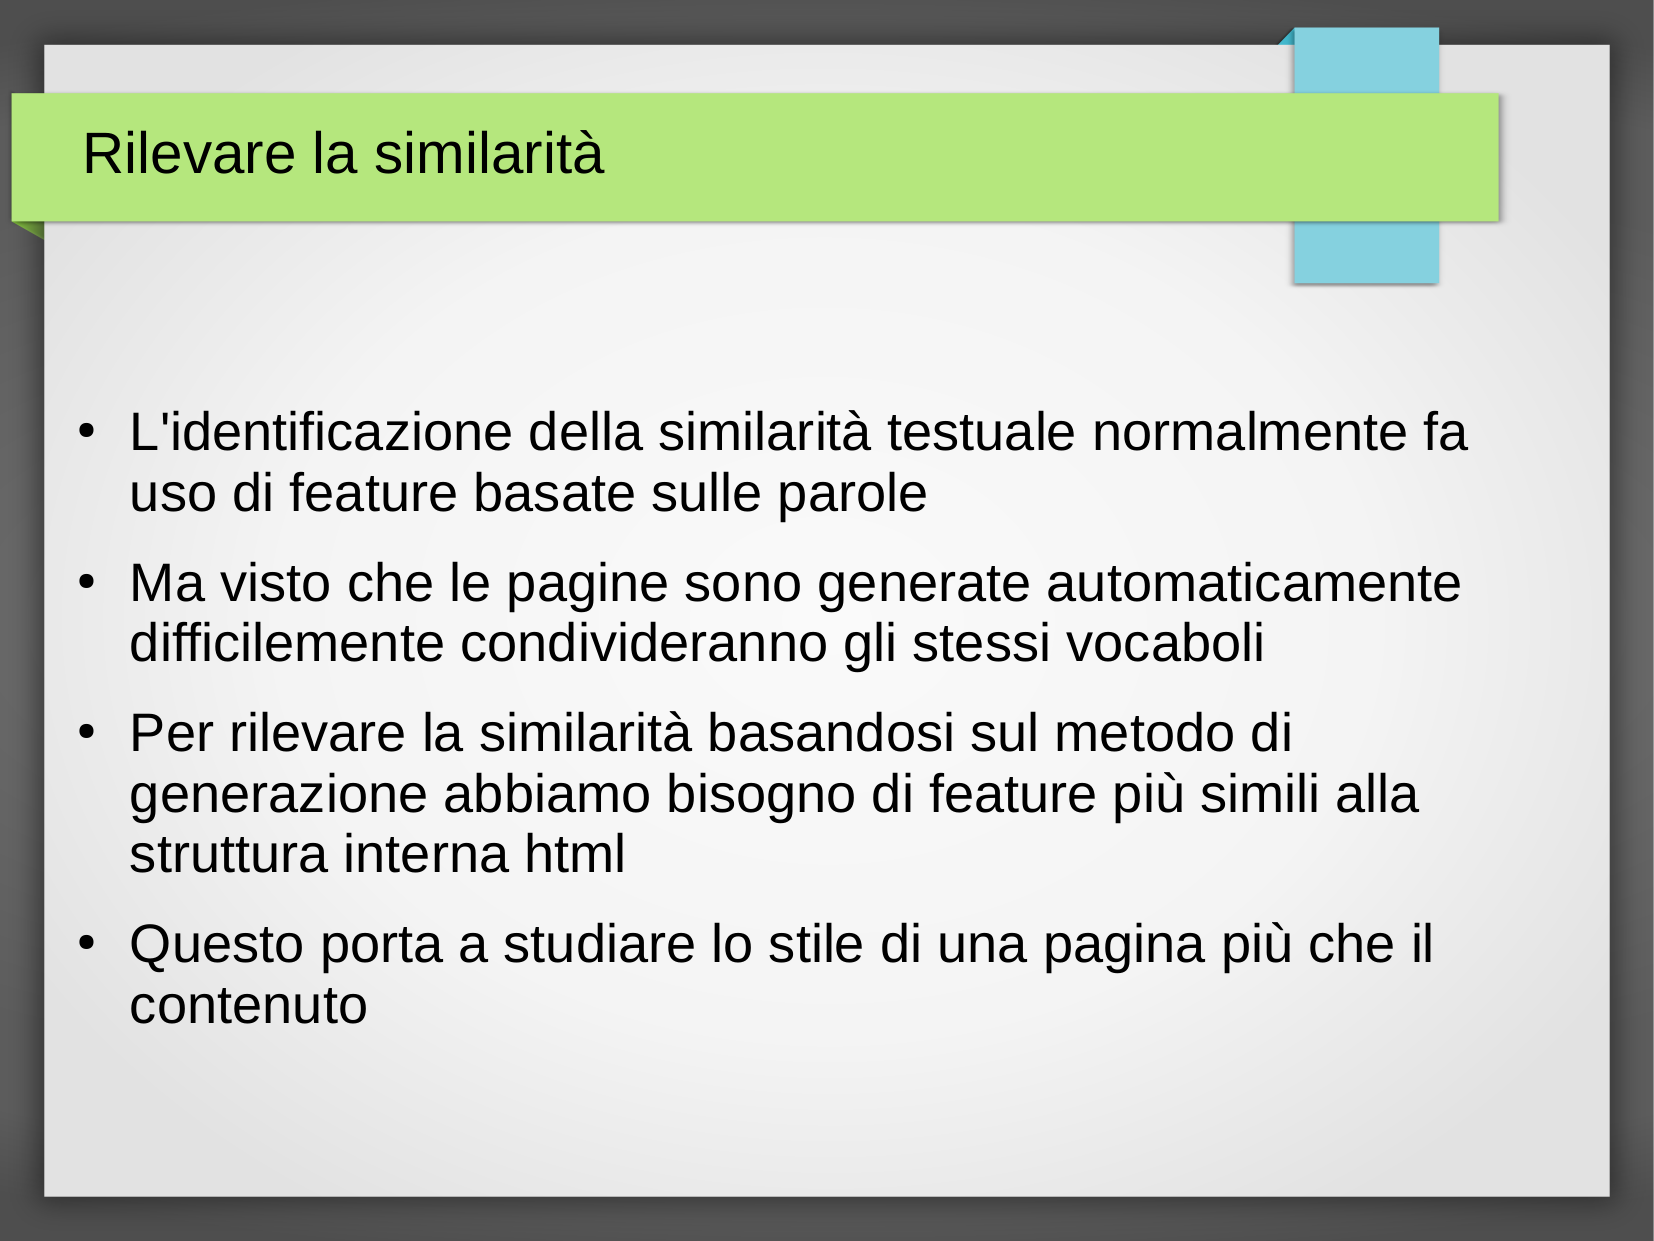

# Rilevare la similarità
L'identificazione della similarità testuale normalmente fa uso di feature basate sulle parole
Ma visto che le pagine sono generate automaticamente difficilemente condivideranno gli stessi vocaboli
Per rilevare la similarità basandosi sul metodo di generazione abbiamo bisogno di feature più simili alla struttura interna html
Questo porta a studiare lo stile di una pagina più che il contenuto